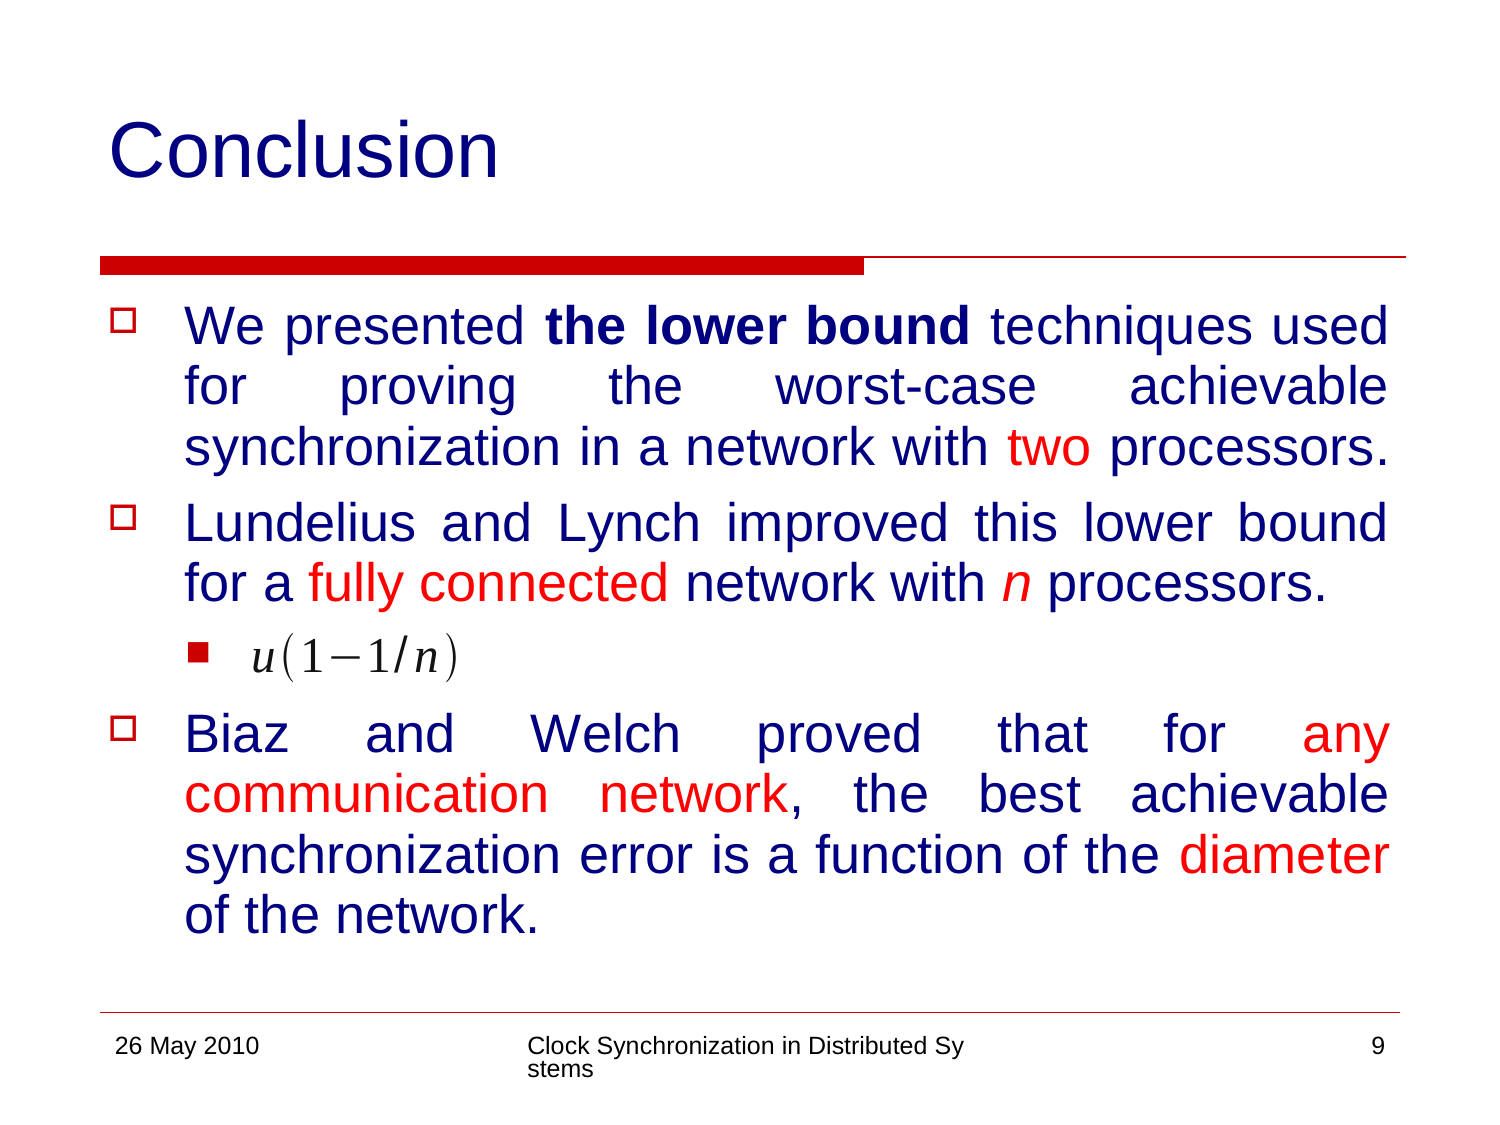

# Conclusion
We presented the lower bound techniques used for proving the worst-case achievable synchronization in a network with two processors.
Lundelius and Lynch improved this lower bound for a fully connected network with n processors.
Biaz and Welch proved that for any communication network, the best achievable synchronization error is a function of the diameter of the network.
26 May 2010
Clock Synchronization in Distributed Systems
9